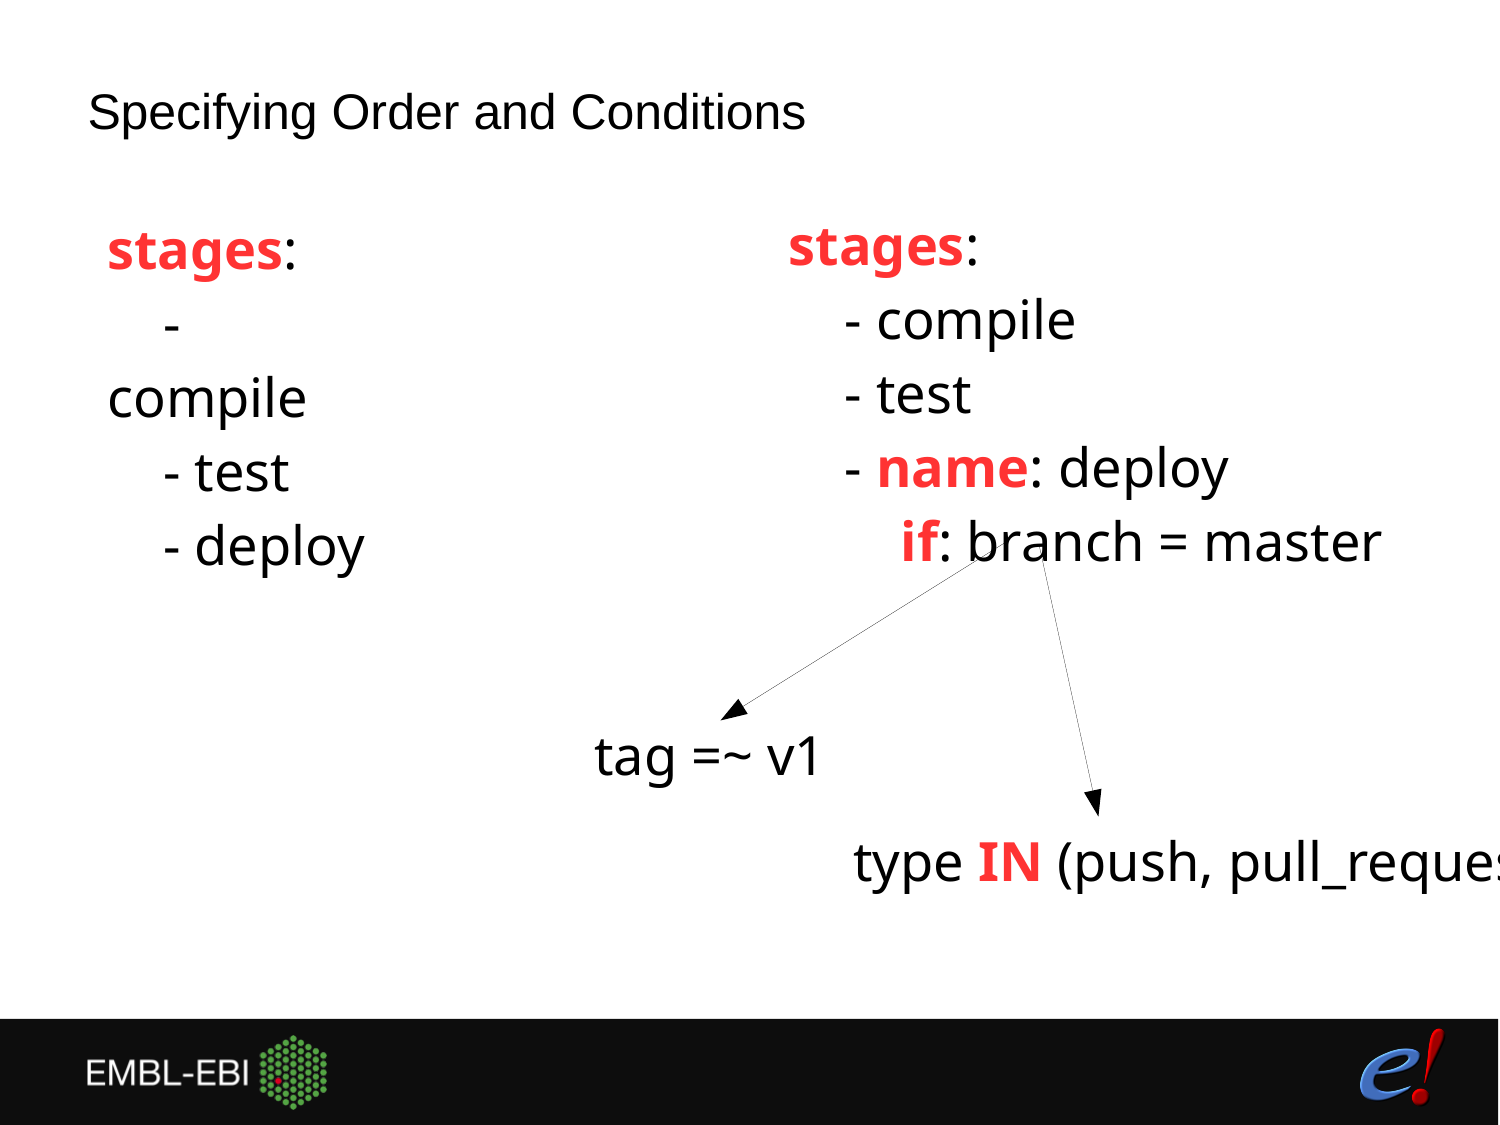

# Specifying Order and Conditions
stages:
 - compile
 - test
 - name: deploy
 if: branch = master
stages:
 - compile
 - test
 - deploy
tag =~ v1
type IN (push, pull_request)